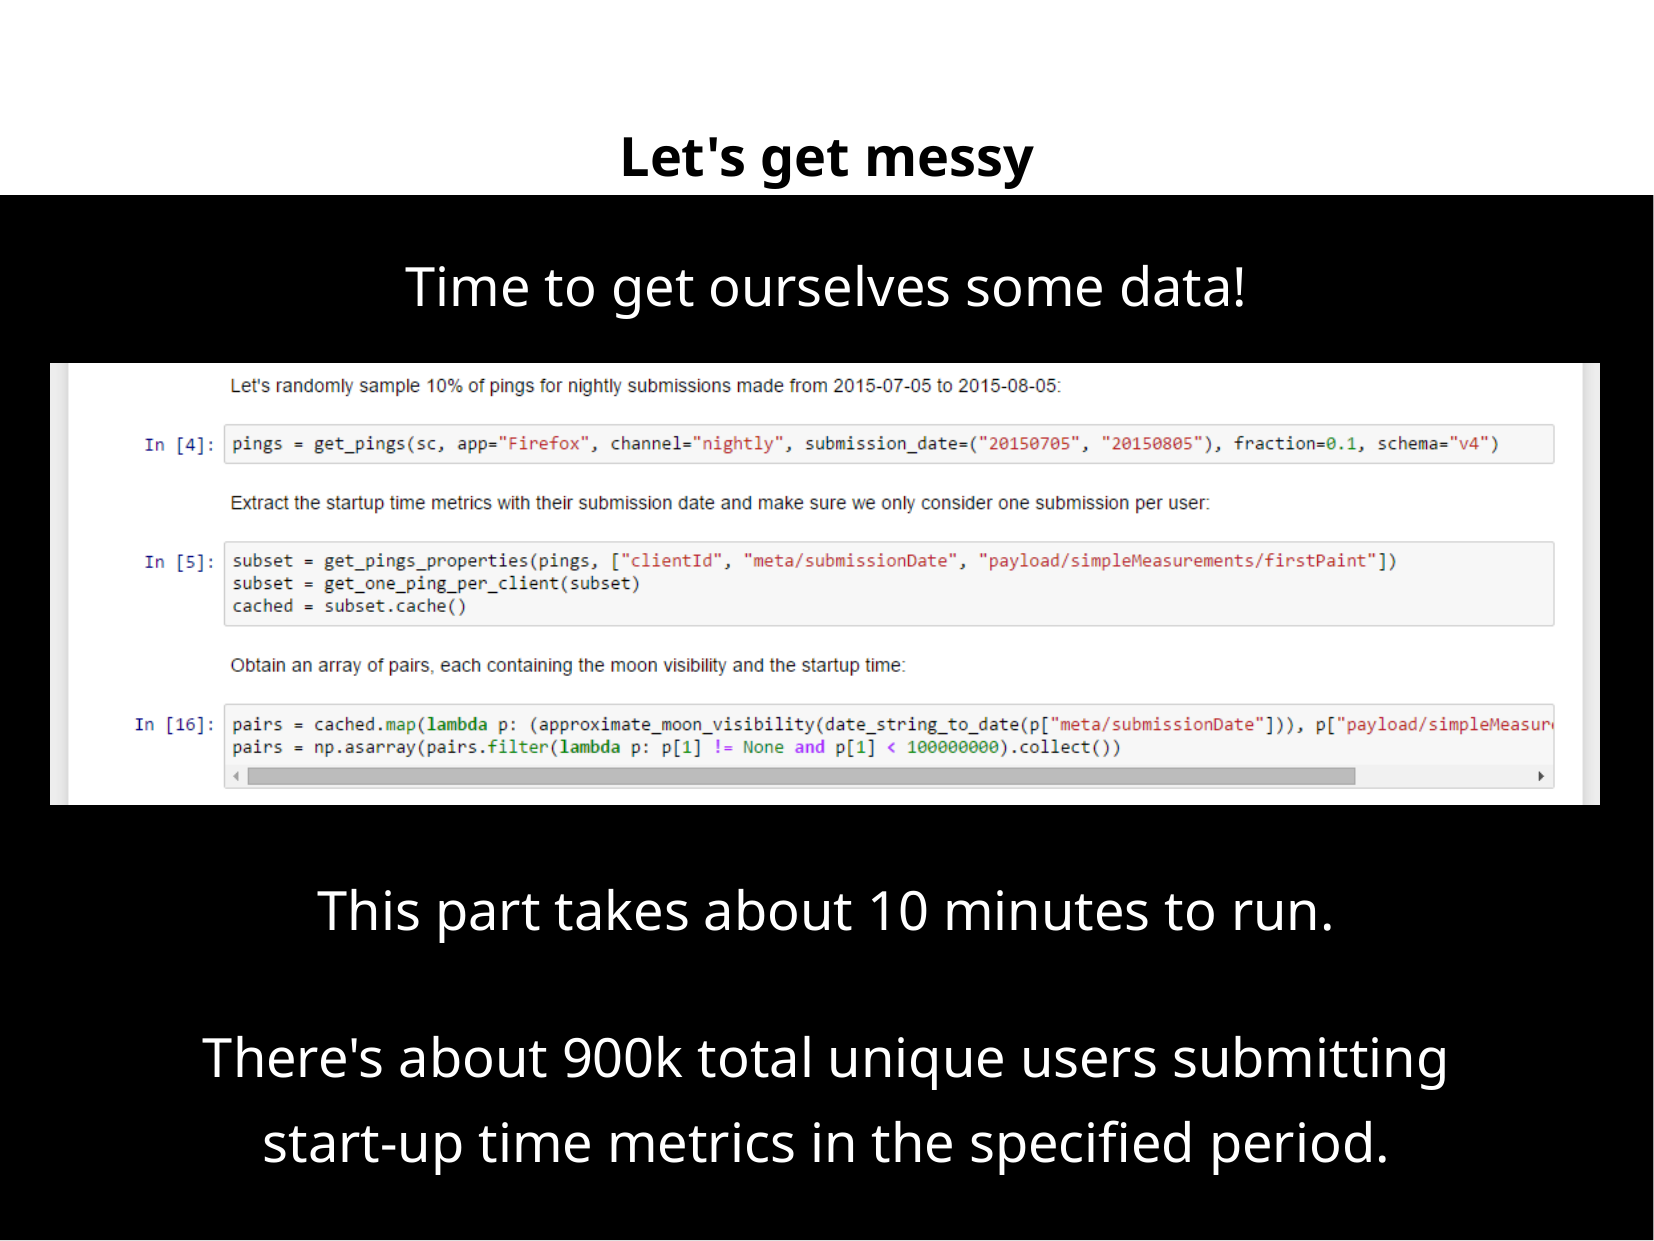

Let's get messy
Time to get ourselves some data!
This part takes about 10 minutes to run.
There's about 900k total unique users submitting
start-up time metrics in the specified period.